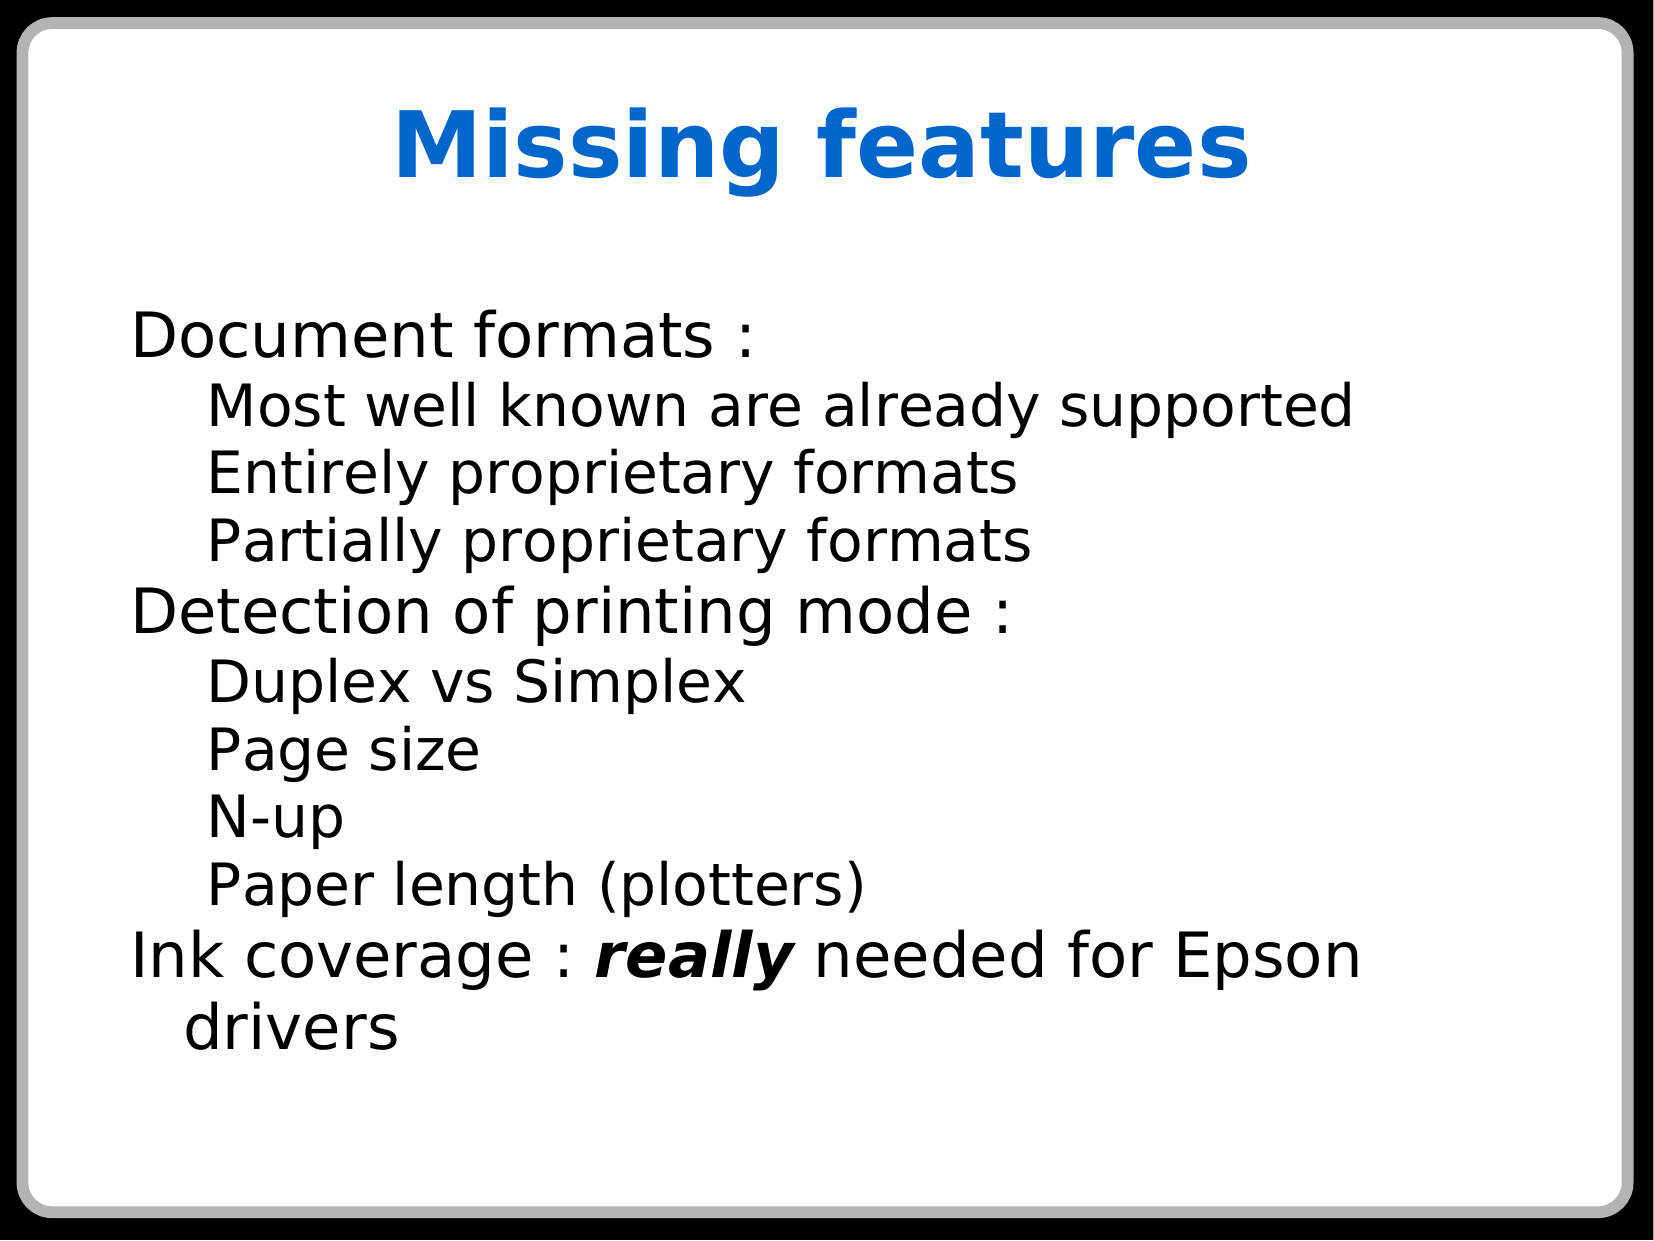

# Missing features
Document formats :
Most well known are already supported
Entirely proprietary formats
Partially proprietary formats
Detection of printing mode :
Duplex vs Simplex
Page size
N-up
Paper length (plotters)
Ink coverage : really needed for Epson drivers